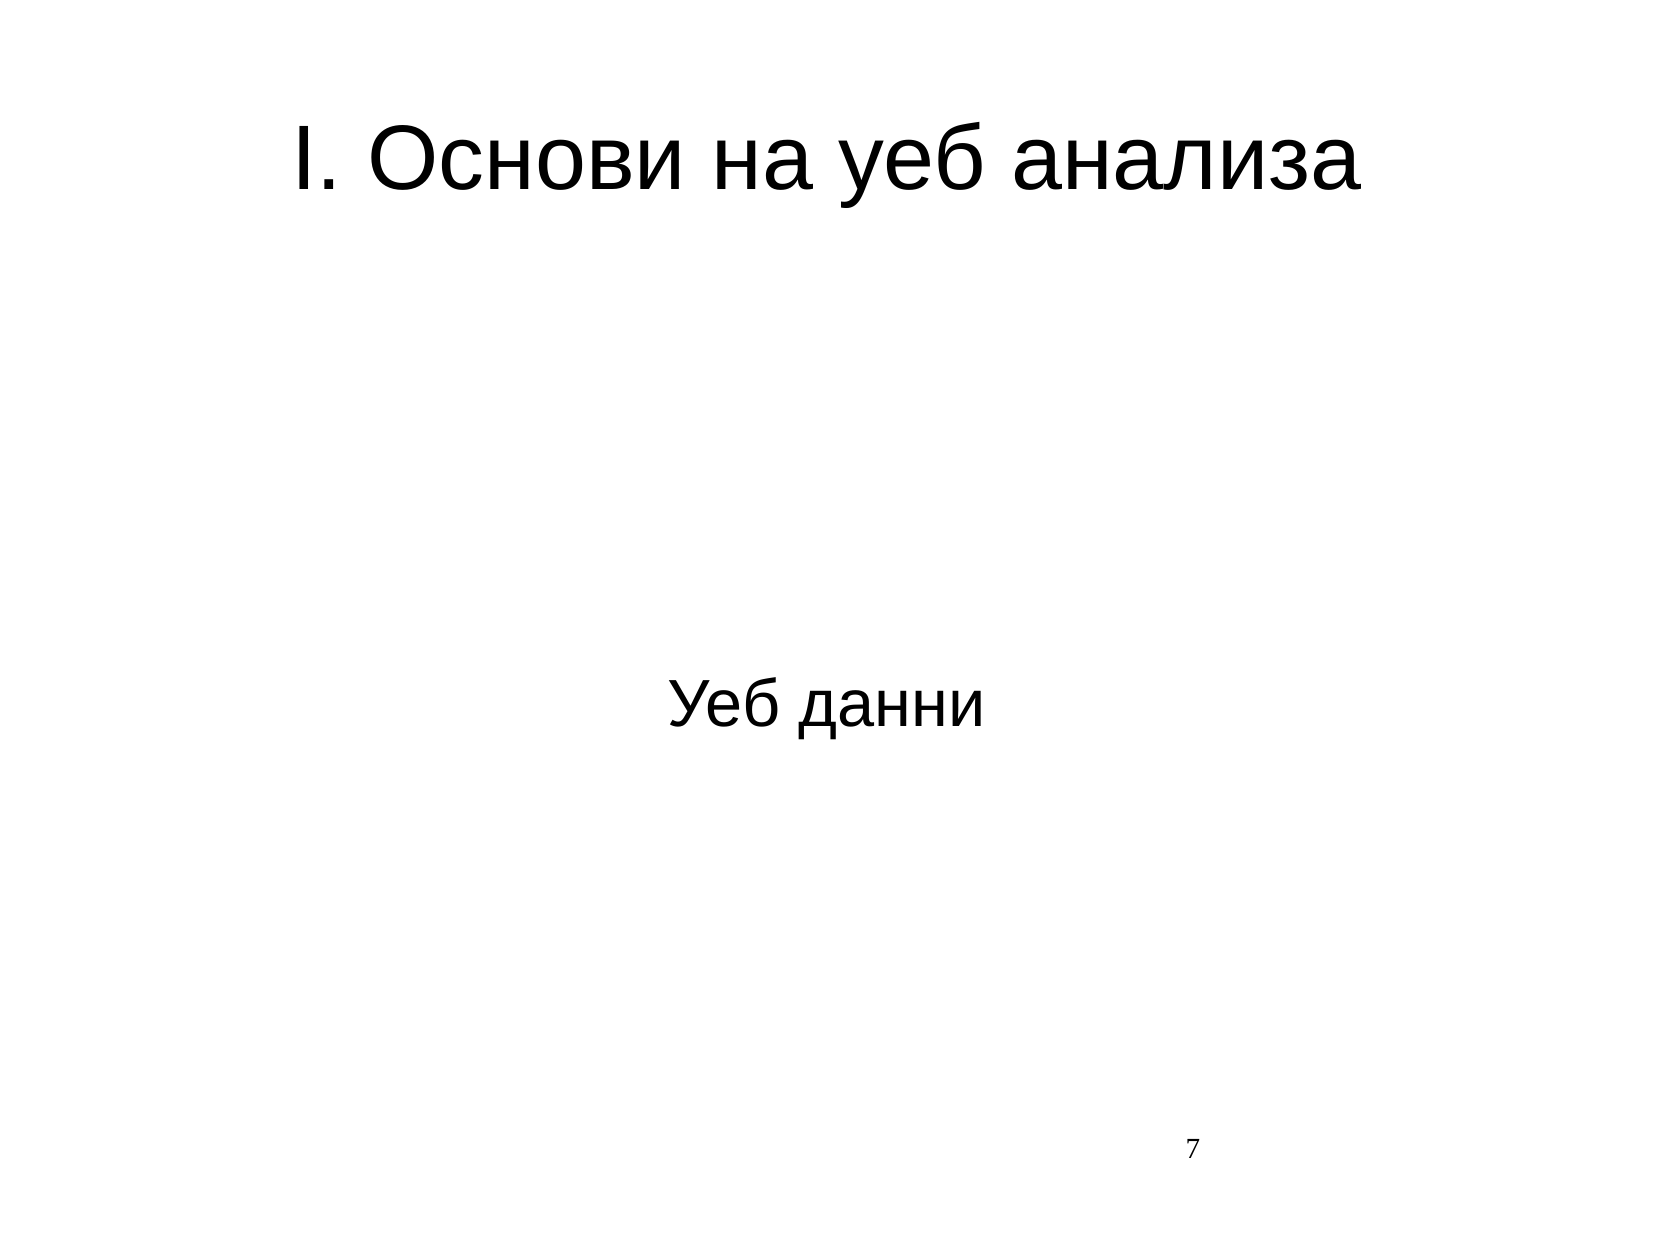

# I. Основи на уеб анализа
Уеб данни
6